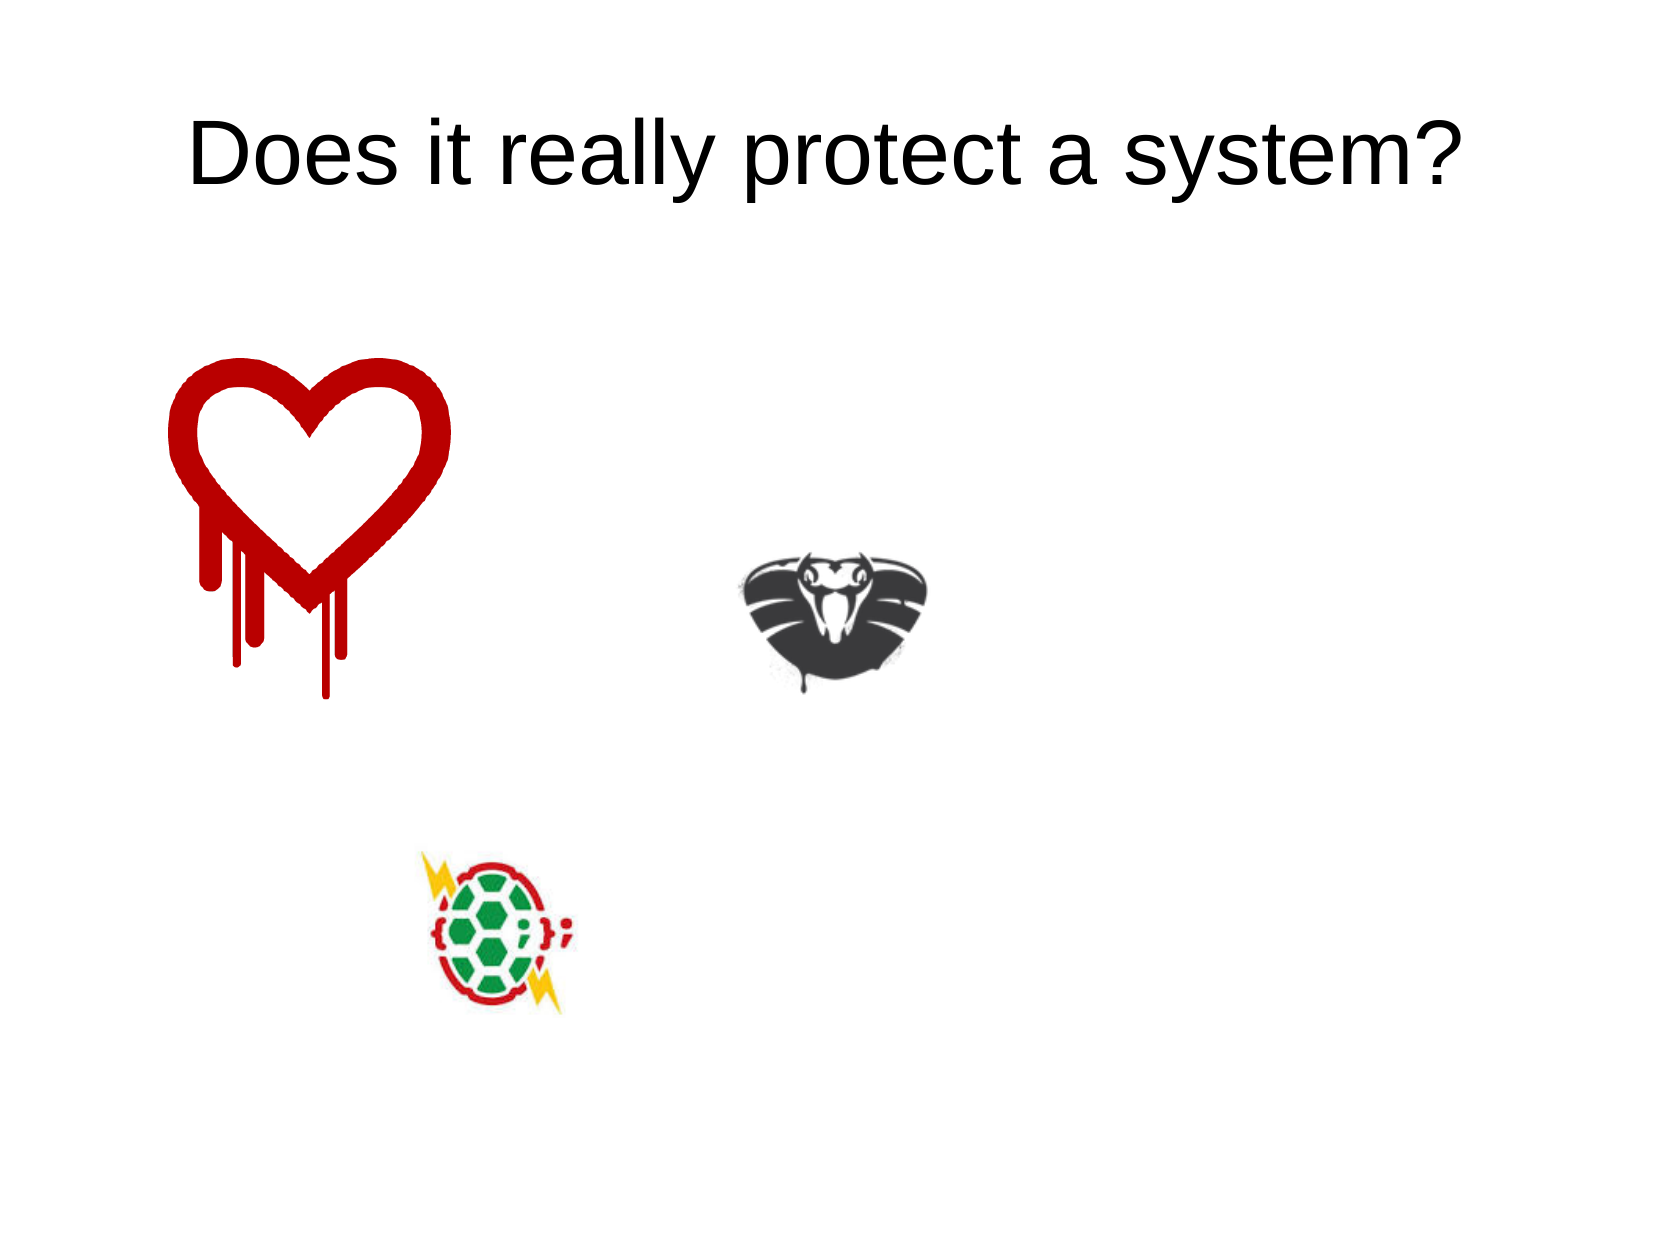

# Does it really protect a system?